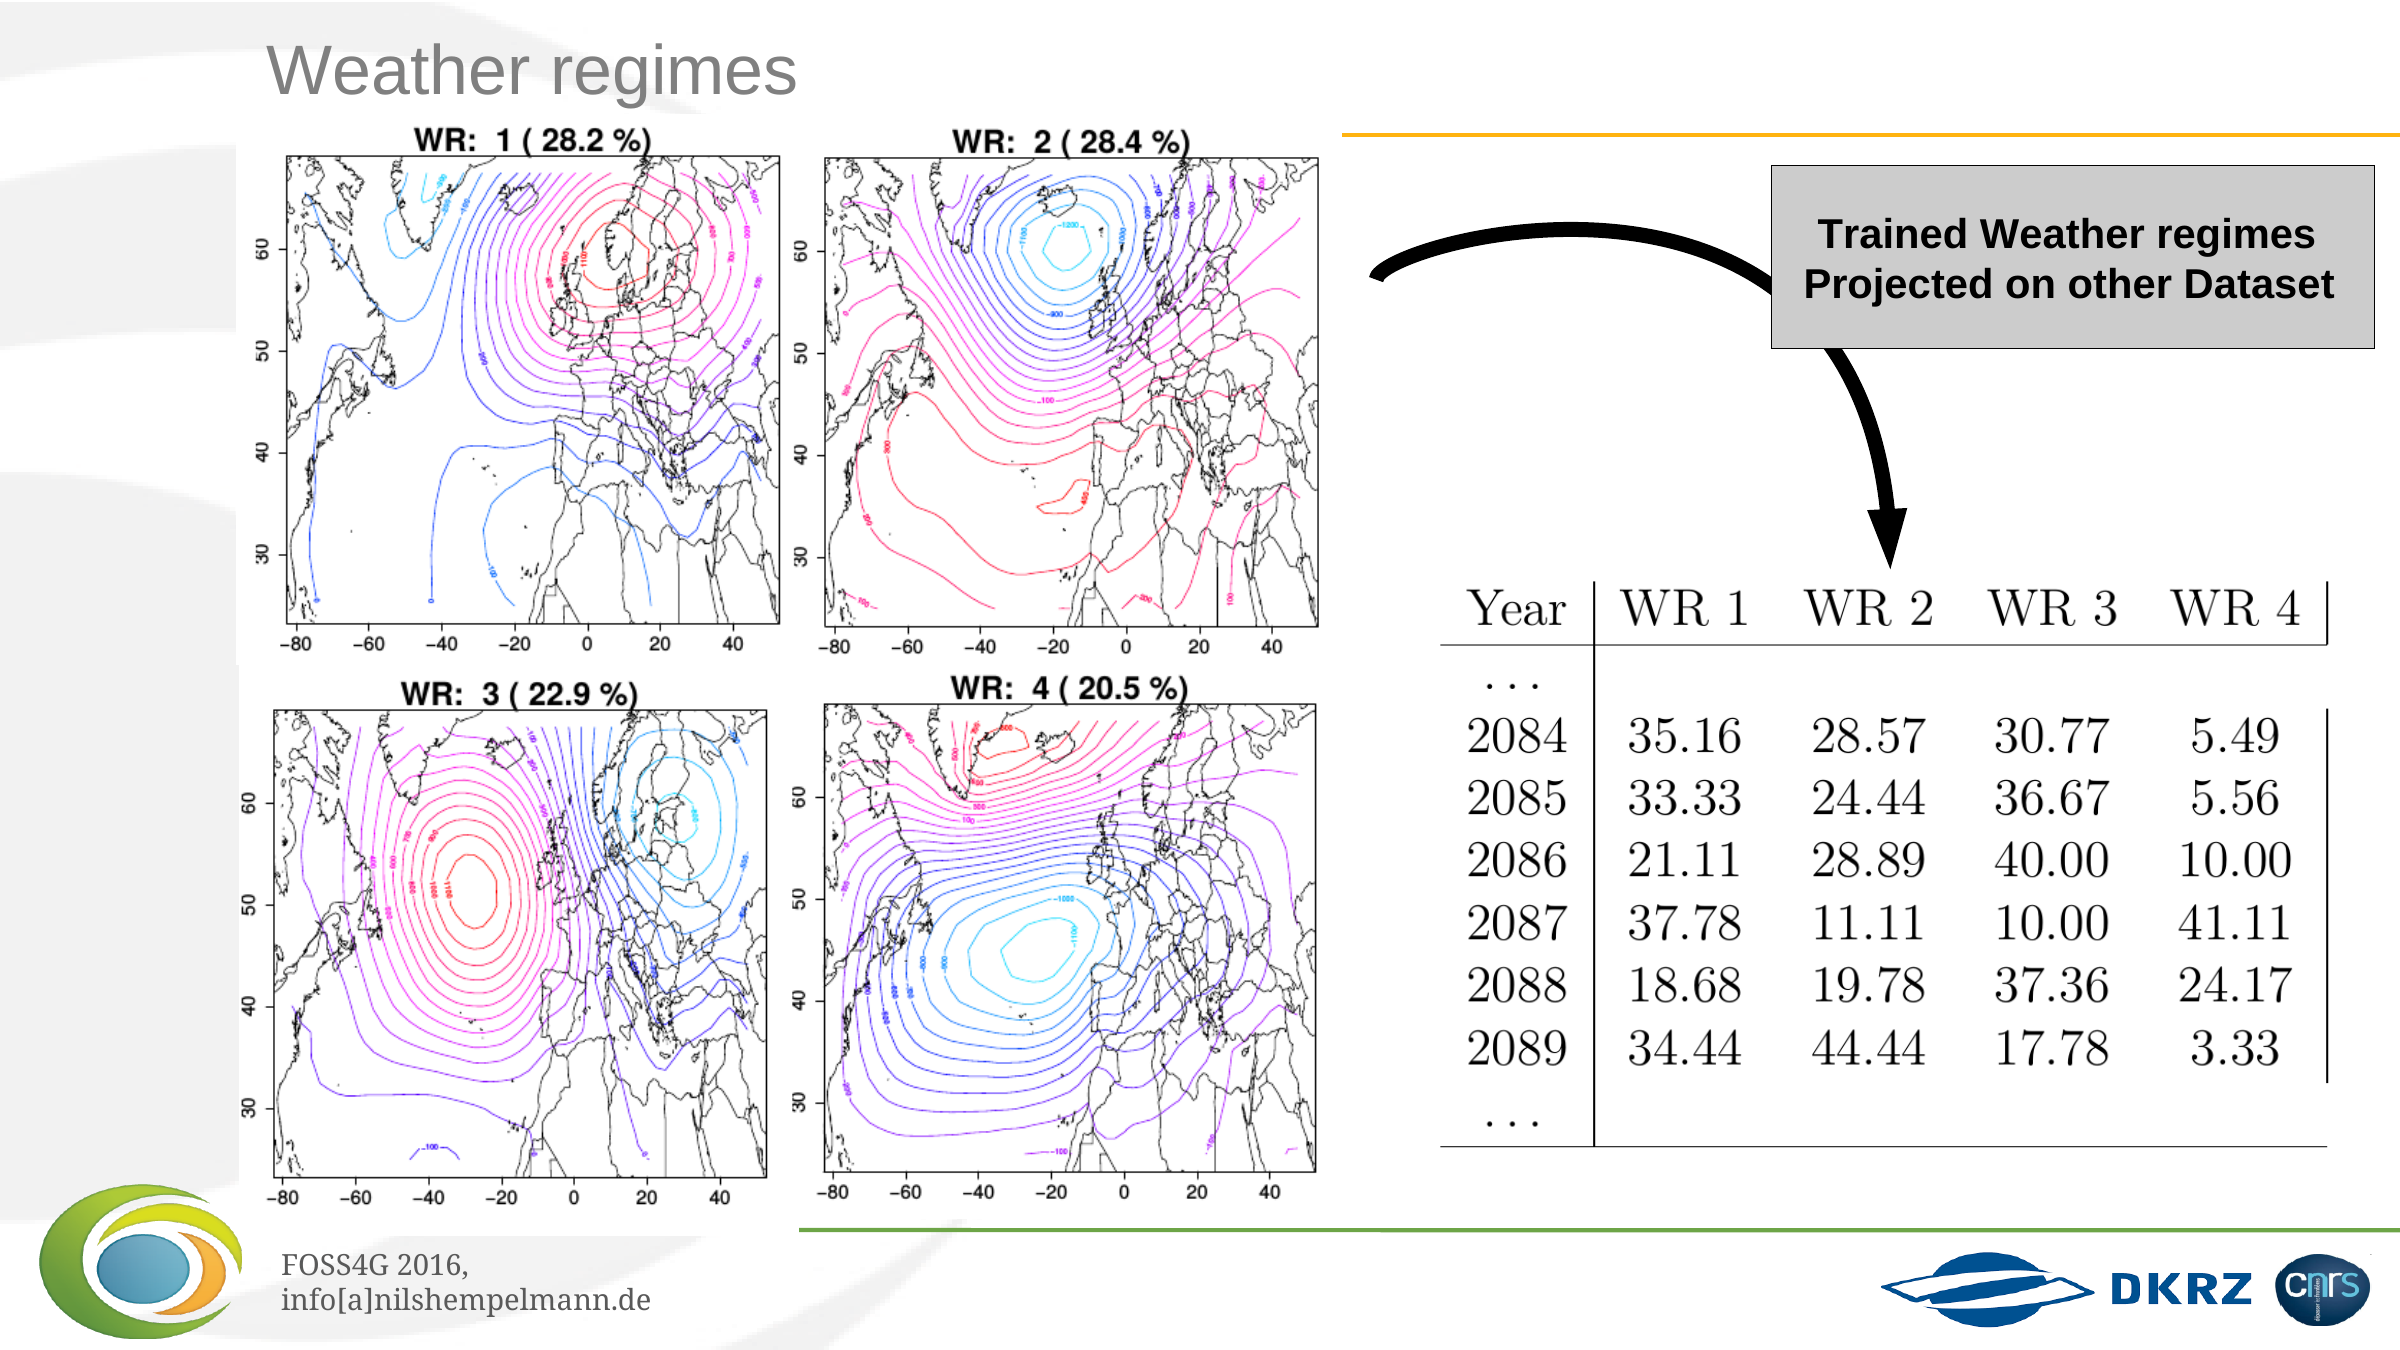

Weather regimes
Trained Weather regimes
Projected on other Dataset